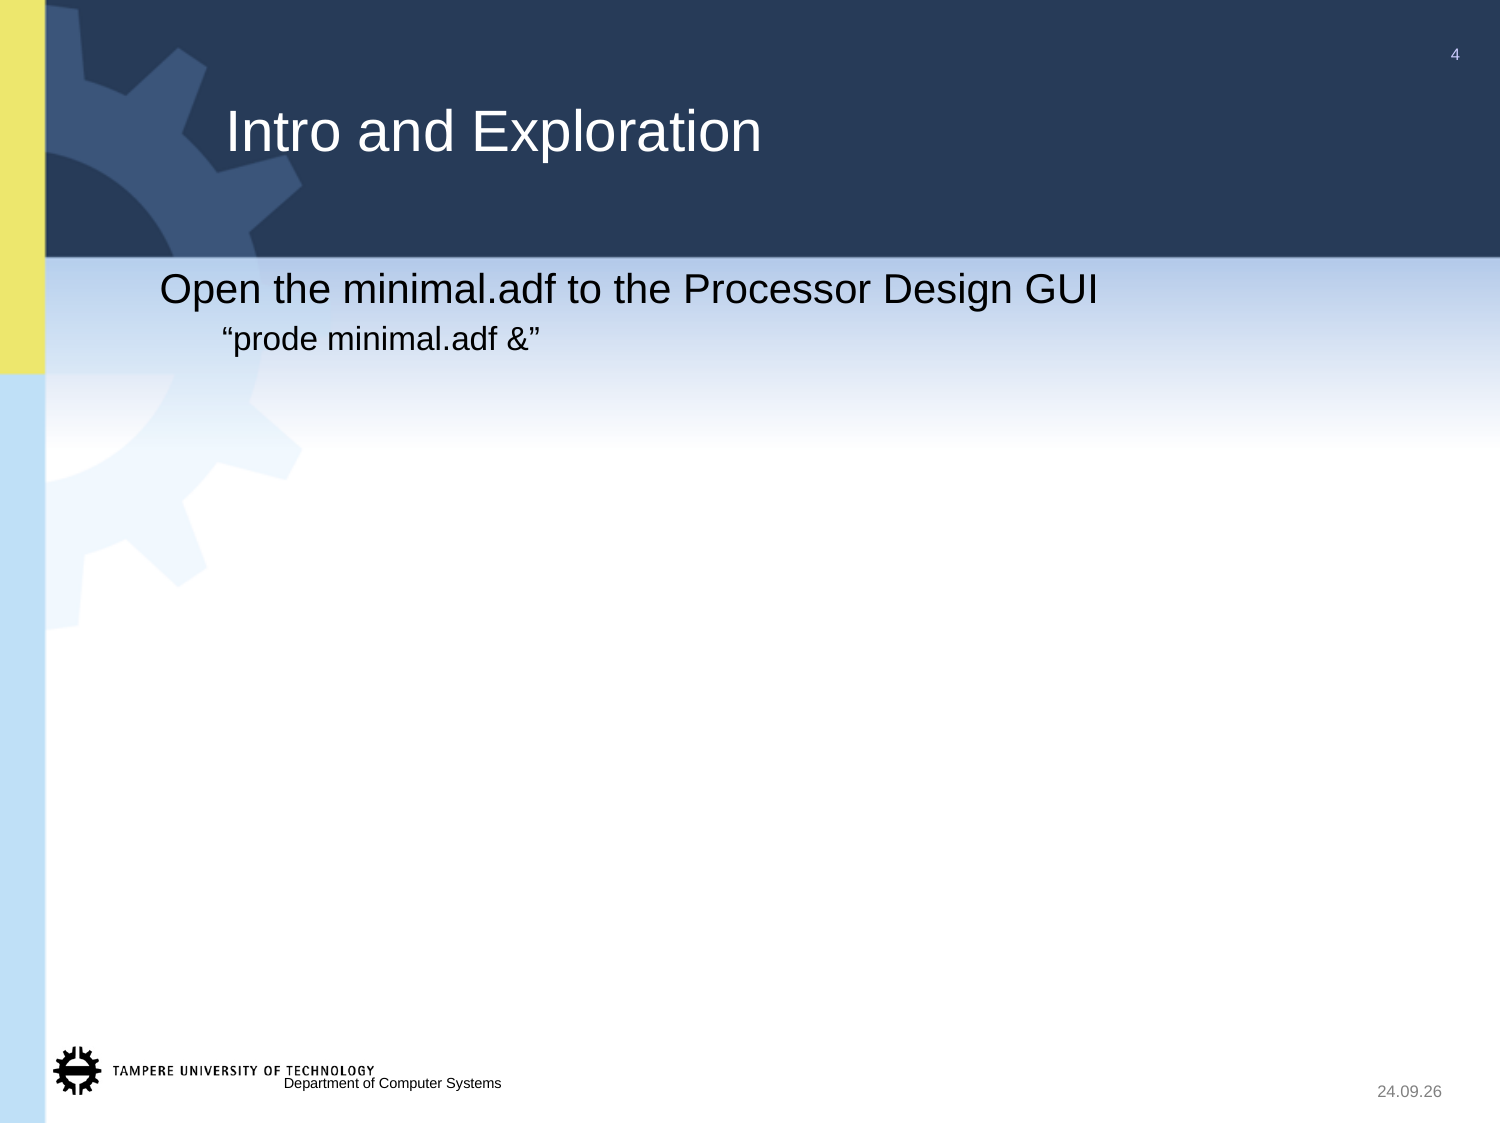

# Intro and Exploration
4
Open the minimal.adf to the Processor Design GUI
“prode minimal.adf &”